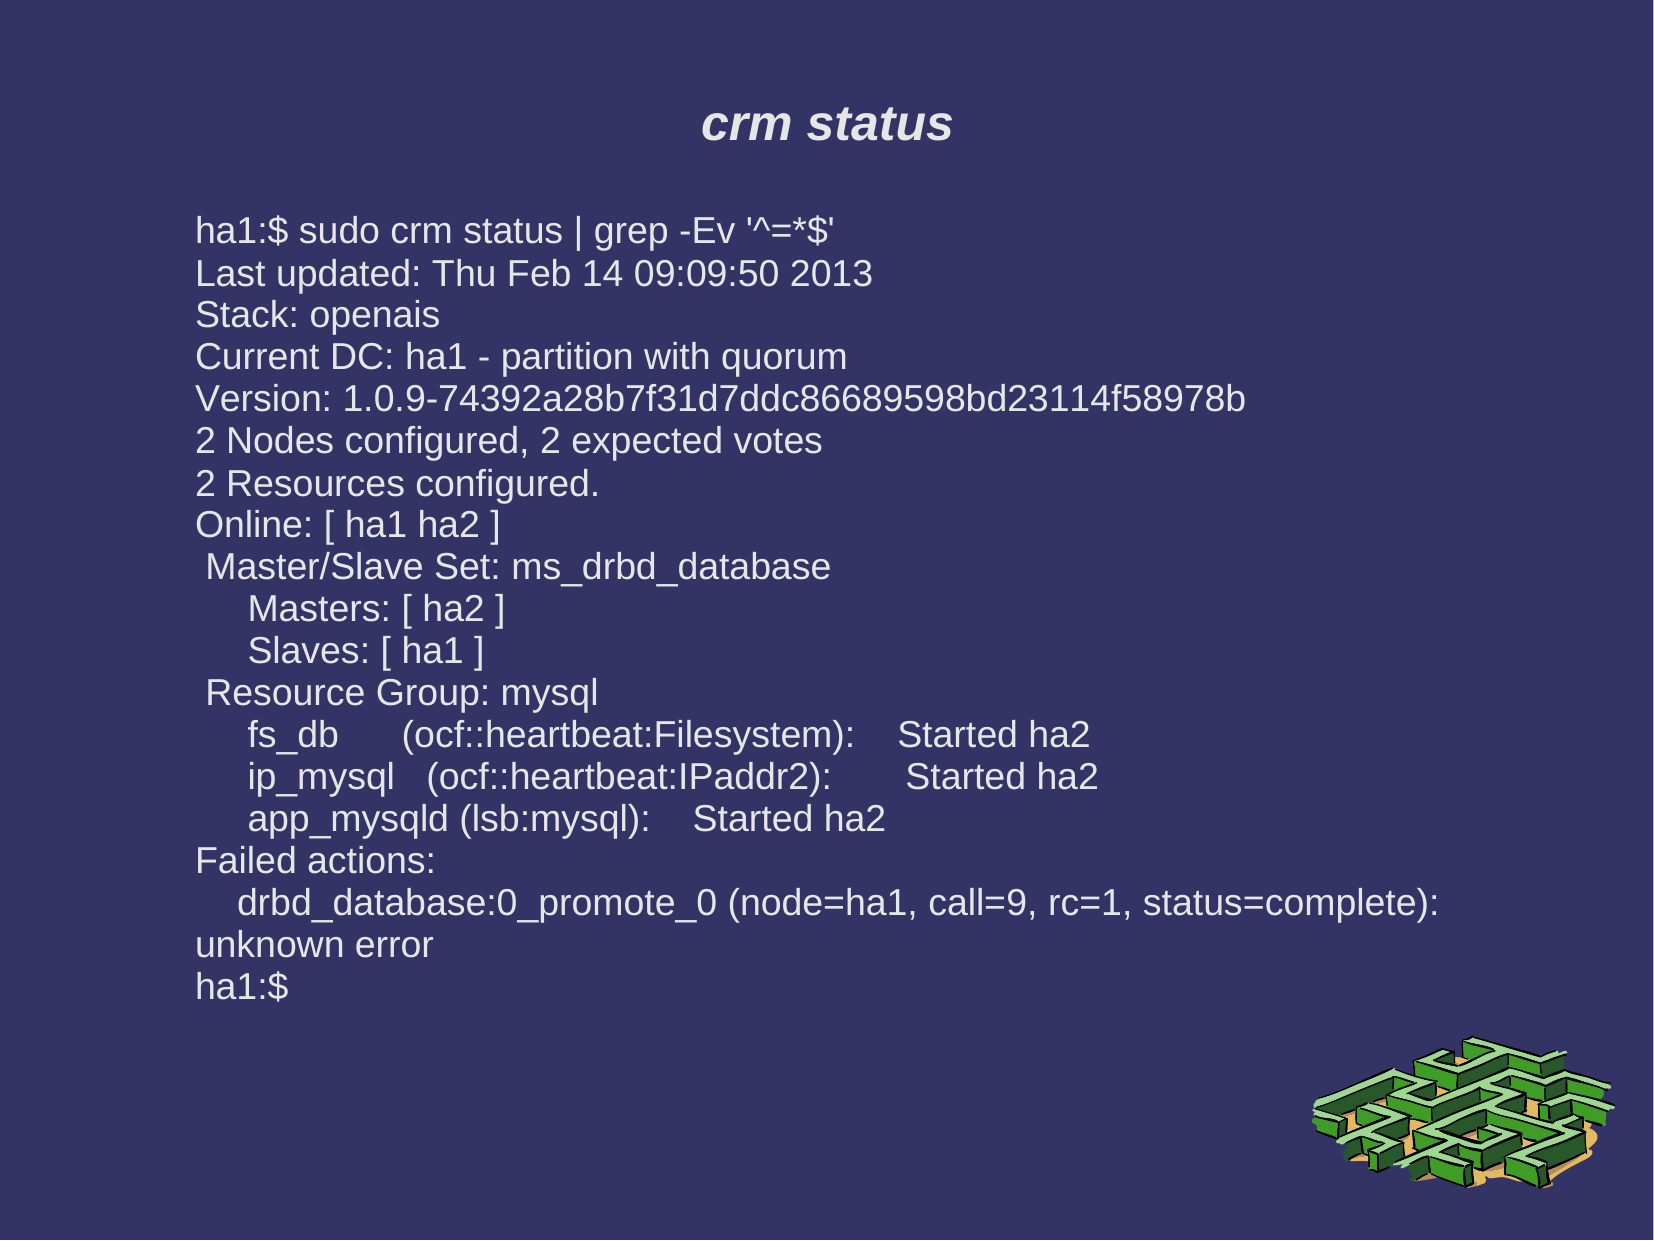

# crm status
ha1:$ sudo crm status | grep -Ev '^=*$'
Last updated: Thu Feb 14 09:09:50 2013
Stack: openais
Current DC: ha1 - partition with quorum
Version: 1.0.9-74392a28b7f31d7ddc86689598bd23114f58978b
2 Nodes configured, 2 expected votes
2 Resources configured.
Online: [ ha1 ha2 ]
 Master/Slave Set: ms_drbd_database
 Masters: [ ha2 ]
 Slaves: [ ha1 ]
 Resource Group: mysql
 fs_db (ocf::heartbeat:Filesystem): Started ha2
 ip_mysql (ocf::heartbeat:IPaddr2): Started ha2
 app_mysqld (lsb:mysql): Started ha2
Failed actions:
 drbd_database:0_promote_0 (node=ha1, call=9, rc=1, status=complete): unknown error
ha1:$